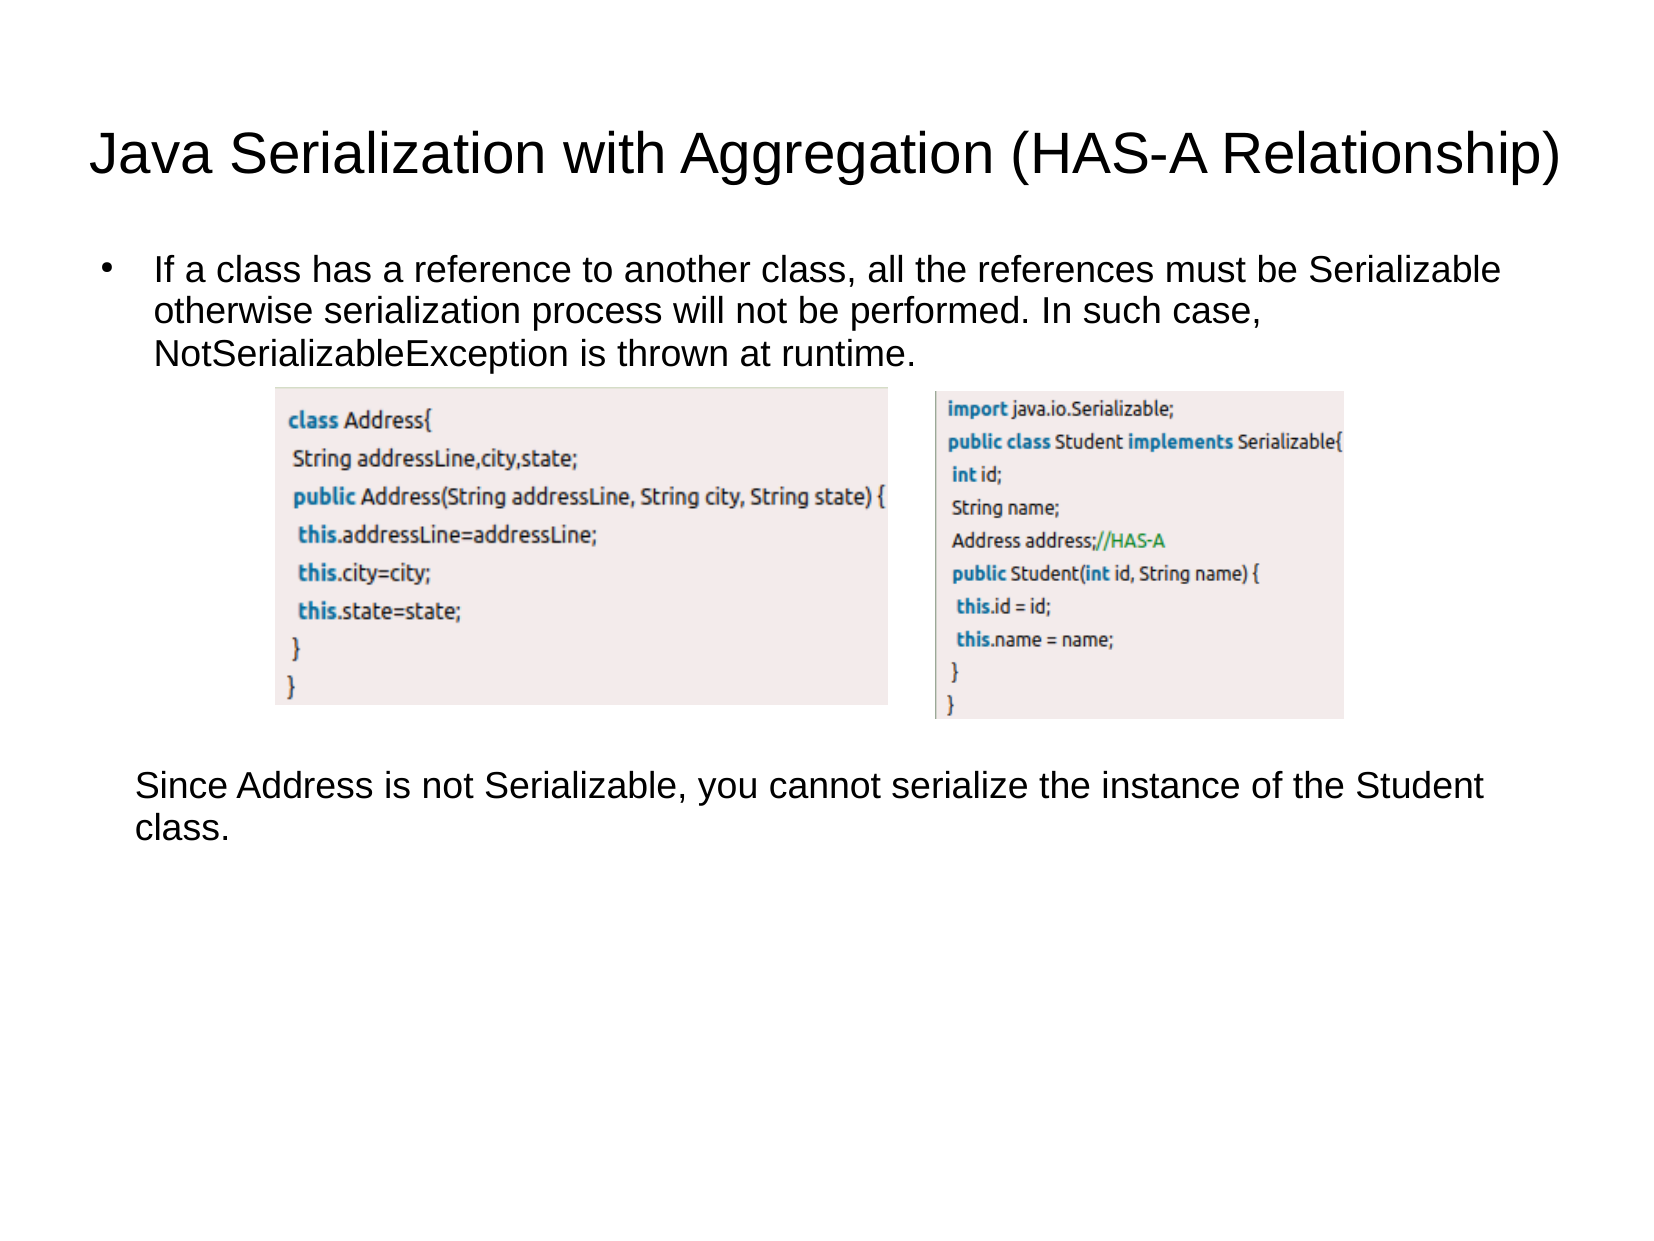

# Java Serialization with Aggregation (HAS-A Relationship)
If a class has a reference to another class, all the references must be Serializable otherwise serialization process will not be performed. In such case, NotSerializableException is thrown at runtime.
Since Address is not Serializable, you cannot serialize the instance of the Student class.